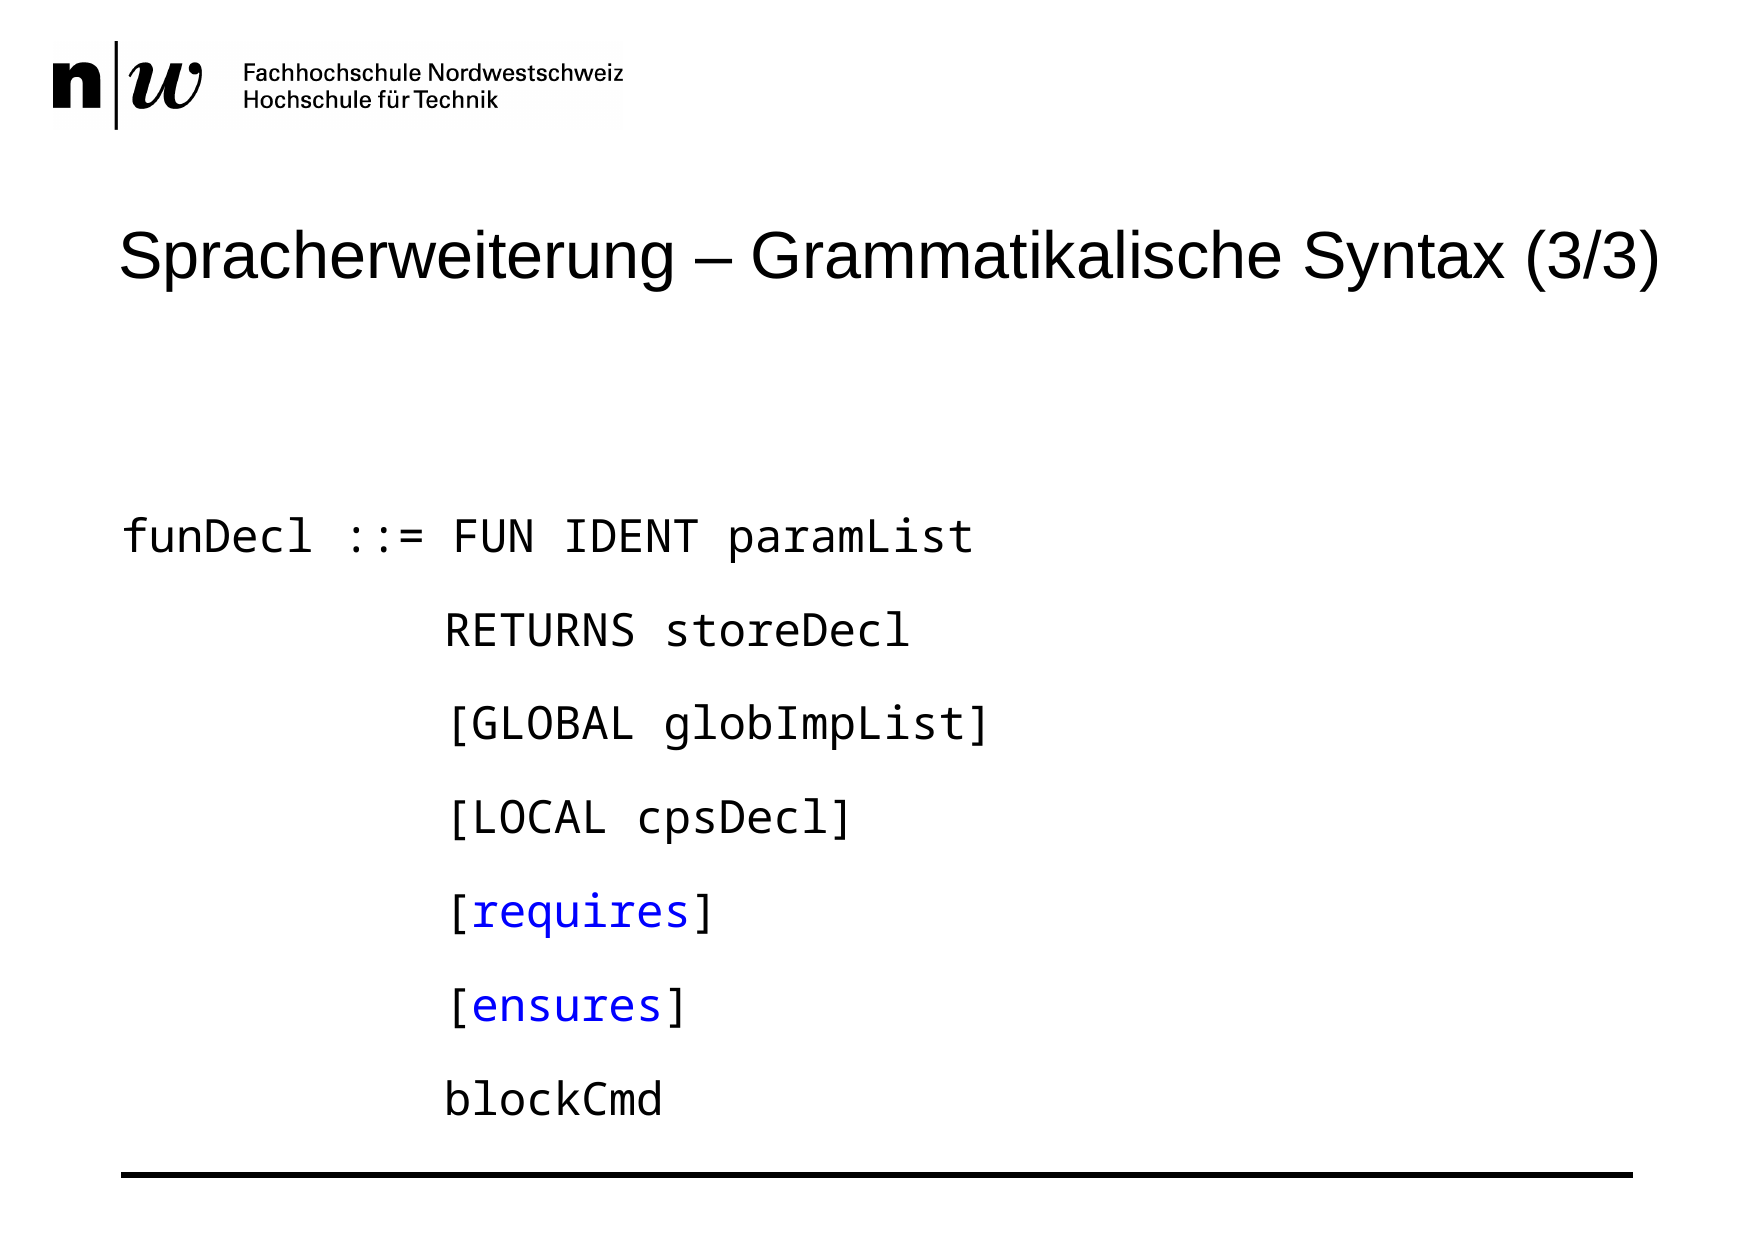

Spracherweiterung – Grammatikalische Syntax (3/3)
funDecl	::= FUN IDENT paramList
				 RETURNS storeDecl
				 [GLOBAL globImpList]
				 [LOCAL cpsDecl]
				 [requires]
				 [ensures]
				 blockCmd